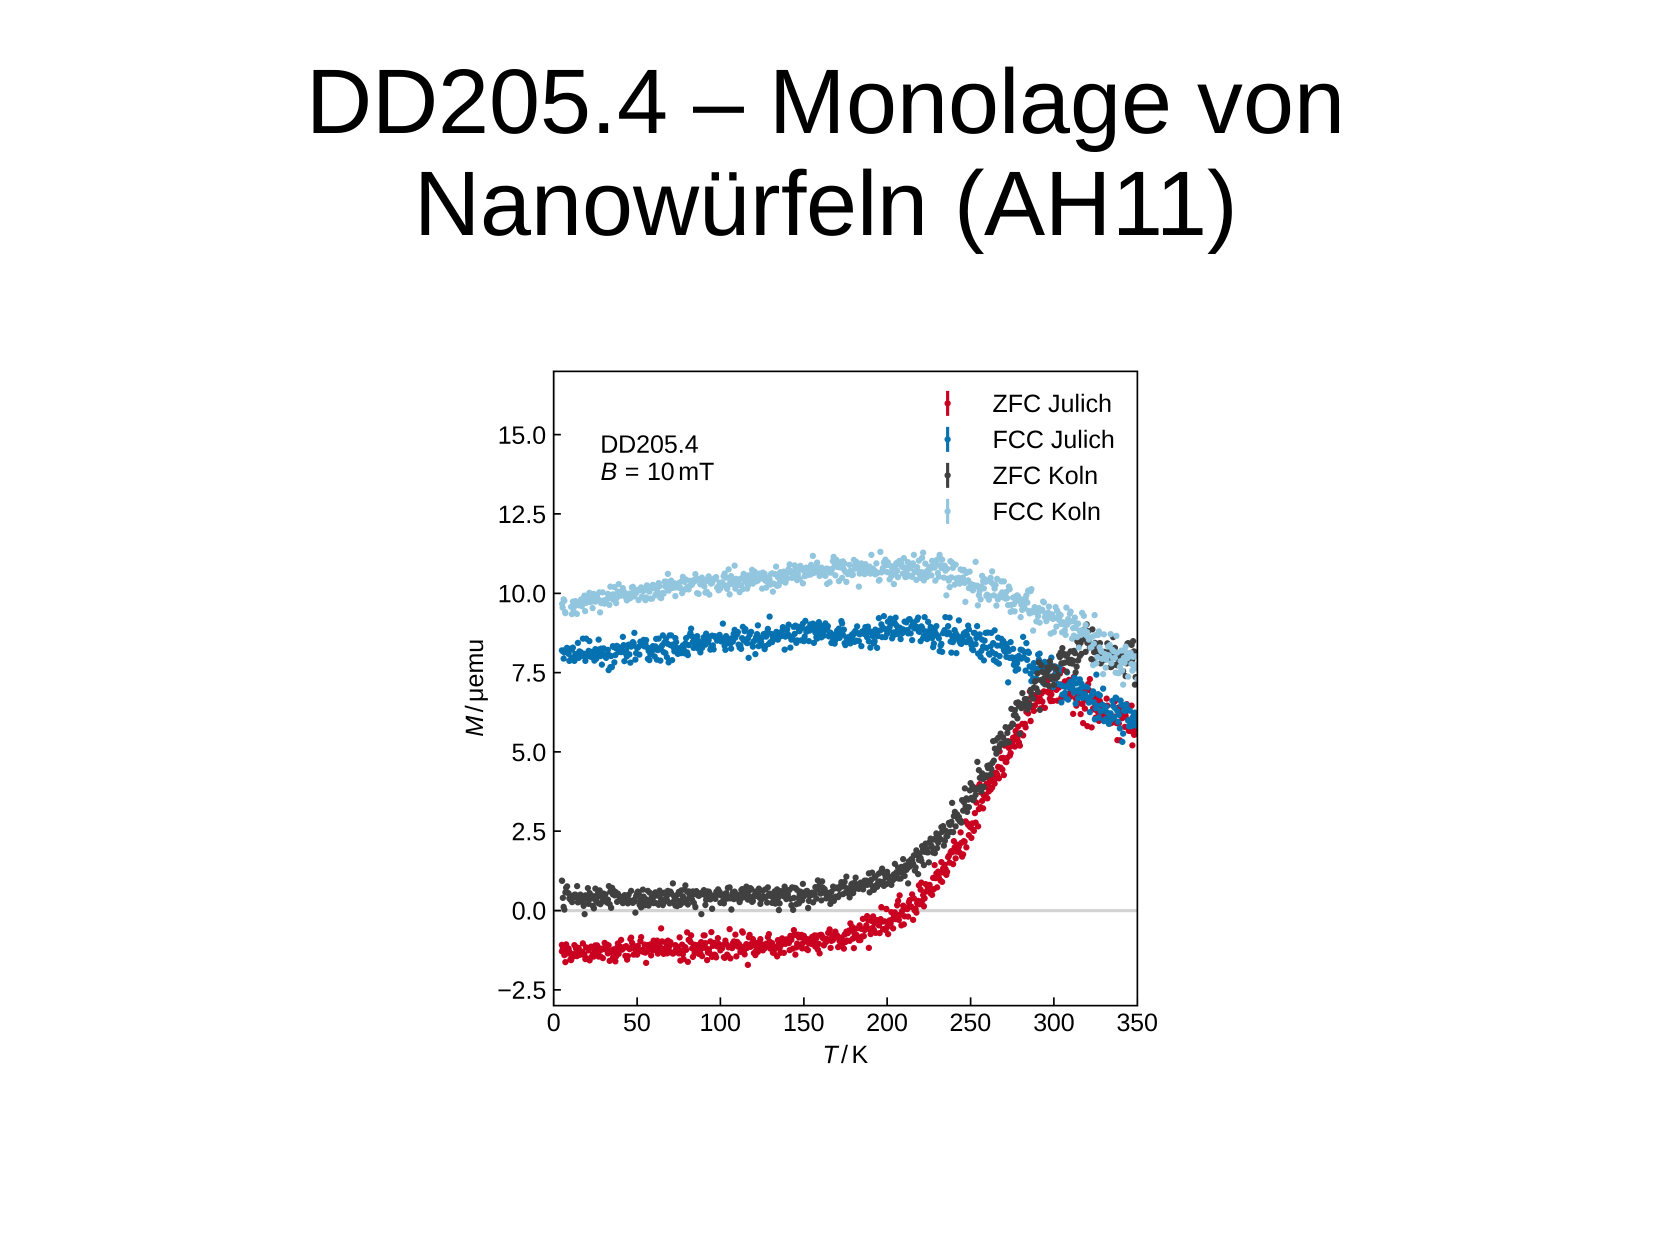

# DD205.4 – Monolage von Nanowürfeln (AH11)